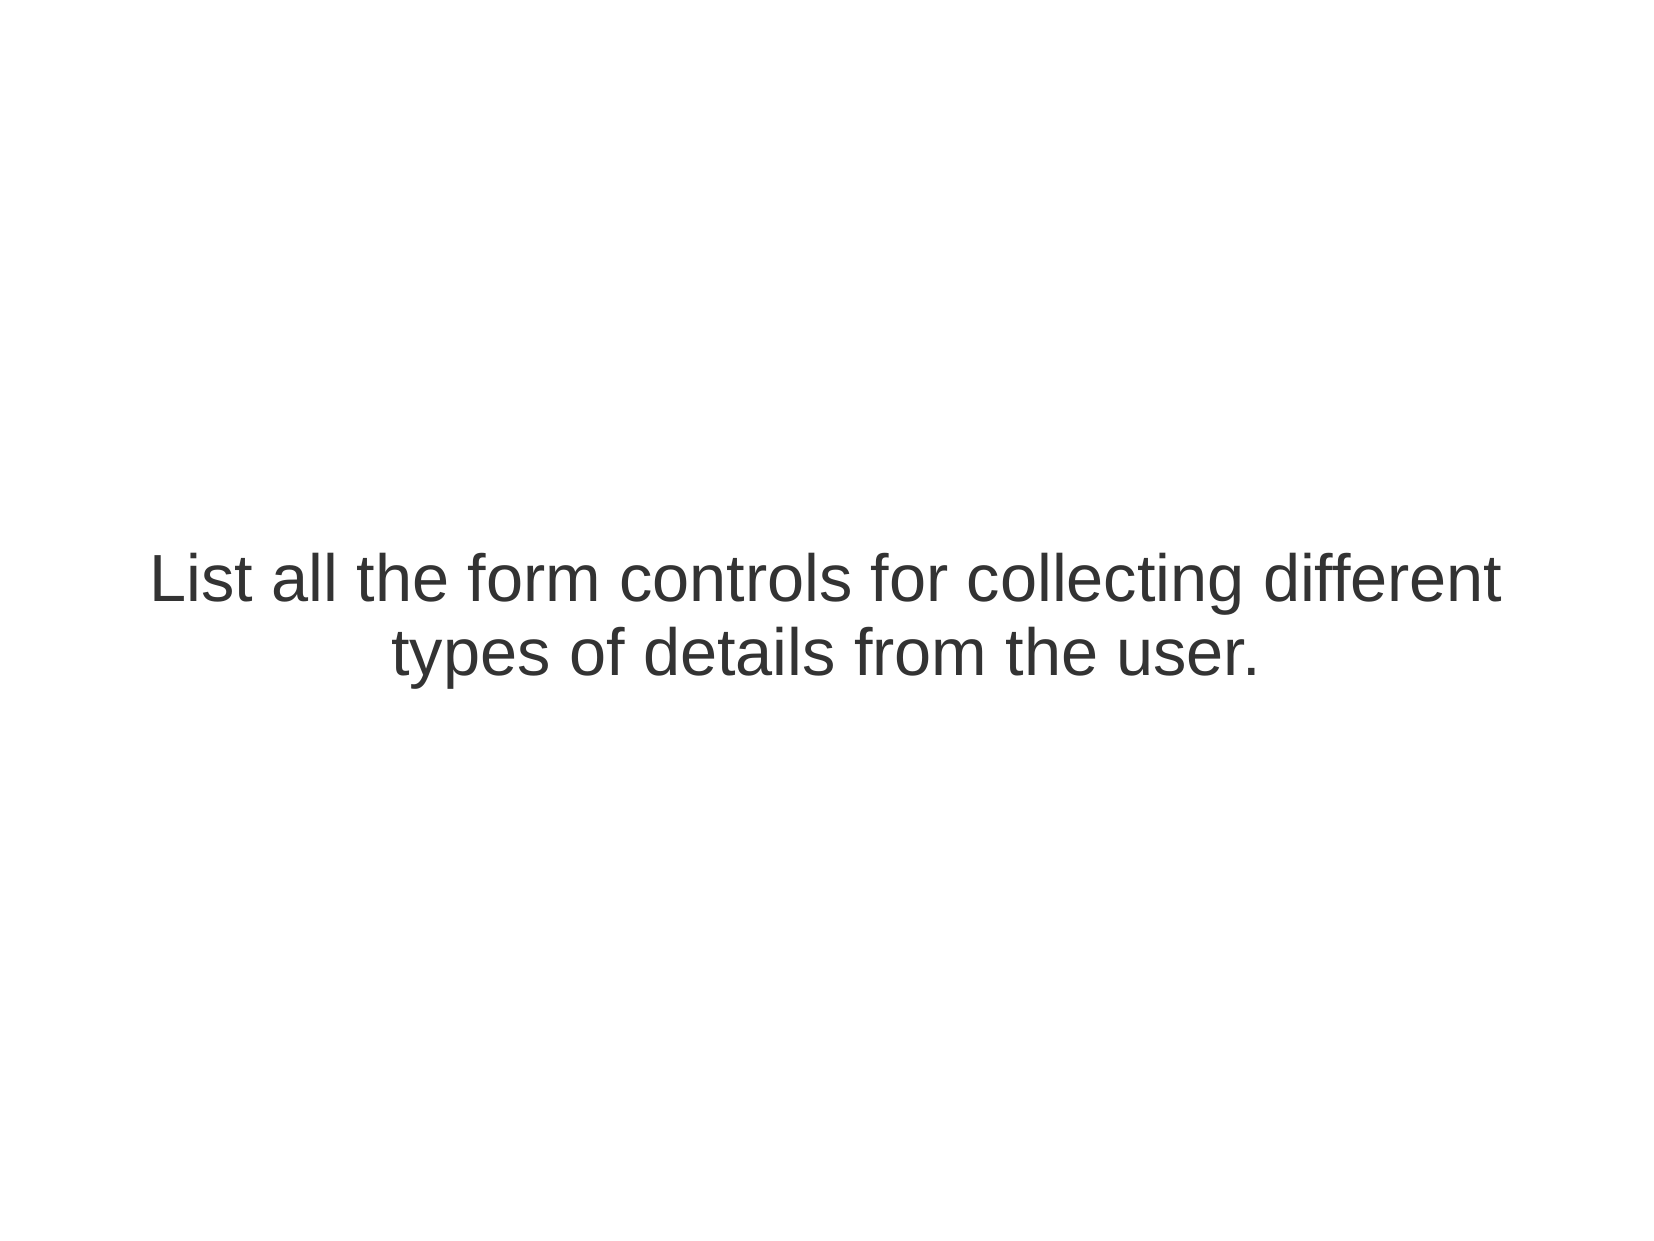

# List all the form controls for collecting different types of details from the user.